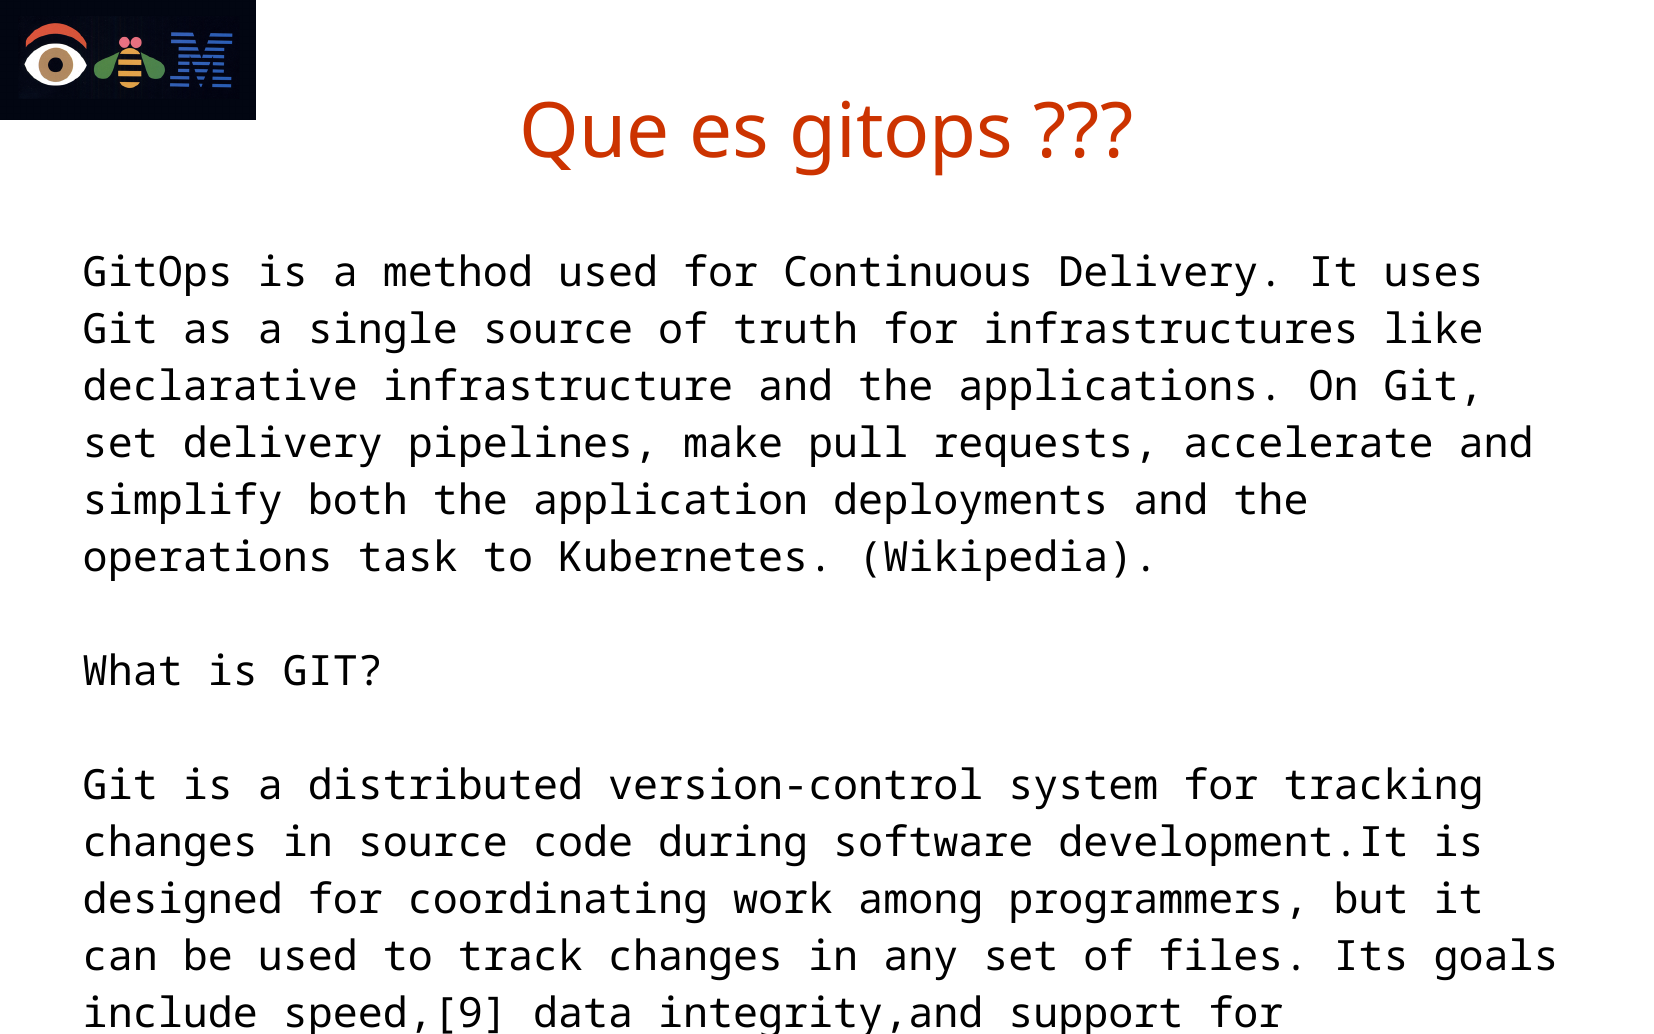

# Que es gitops ???
GitOps is a method used for Continuous Delivery. It uses Git as a single source of truth for infrastructures like declarative infrastructure and the applications. On Git, set delivery pipelines, make pull requests, accelerate and simplify both the application deployments and the operations task to Kubernetes. (Wikipedia).
What is GIT?
Git is a distributed version-control system for tracking changes in source code during software development.It is designed for coordinating work among programmers, but it can be used to track changes in any set of files. Its goals include speed,[9] data integrity,and support for distributed, non-linear workflows. (Wikipedia).